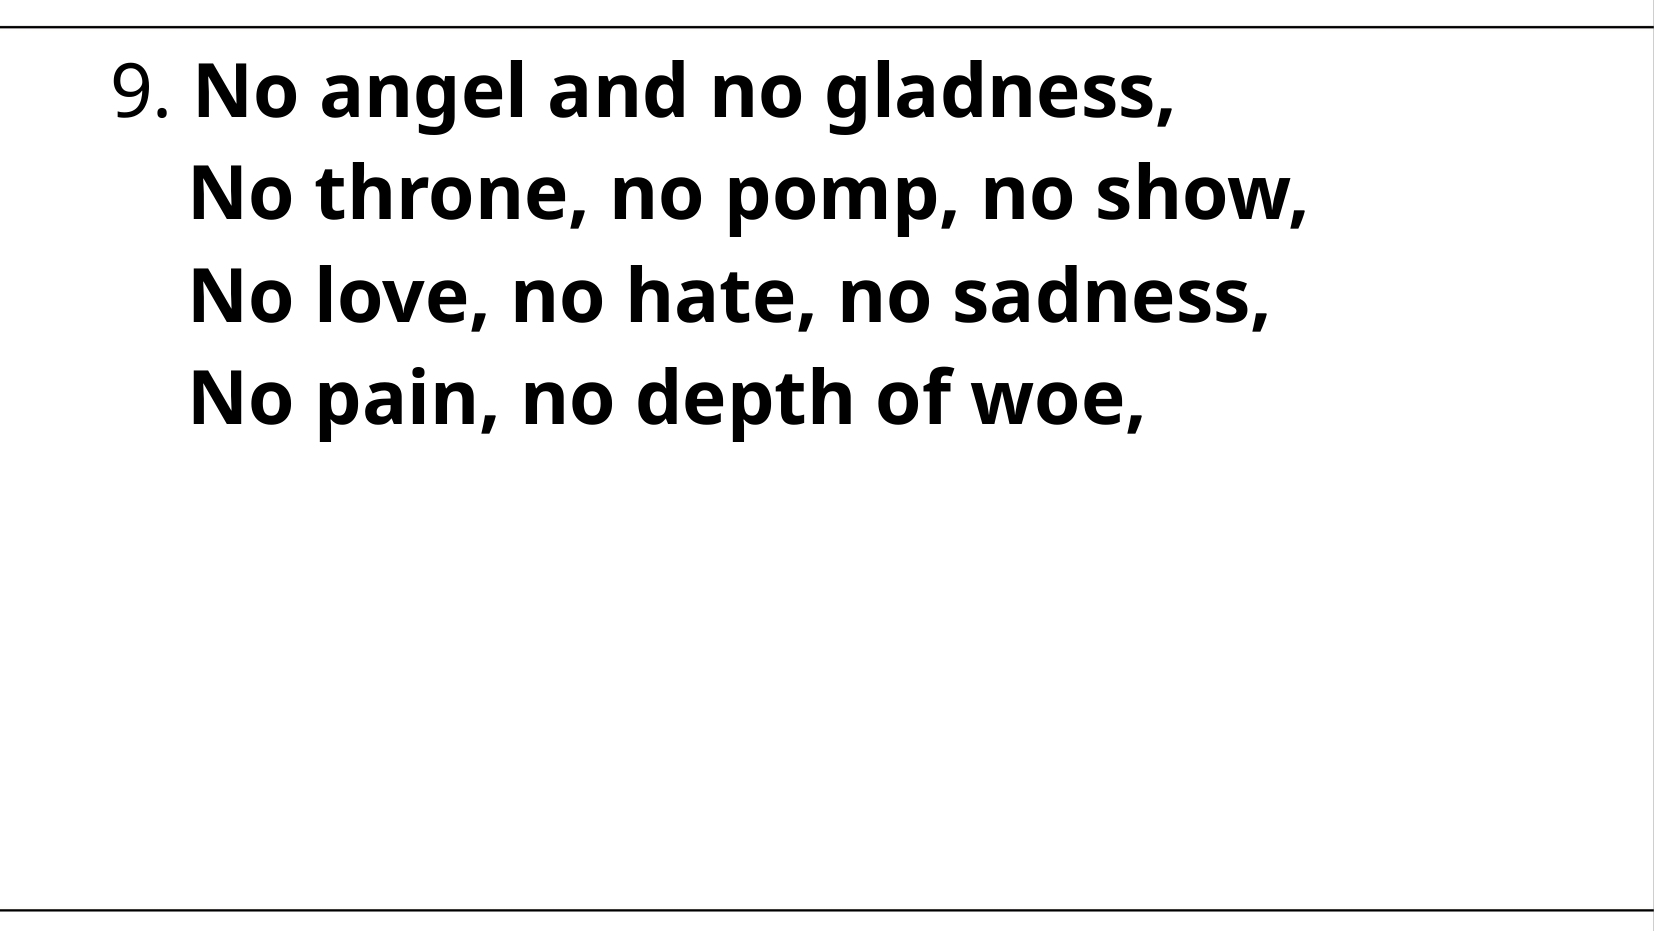

9. No angel and no gladness,
 No throne, no pomp, no show,
 No love, no hate, no sadness,
 No pain, no depth of woe,